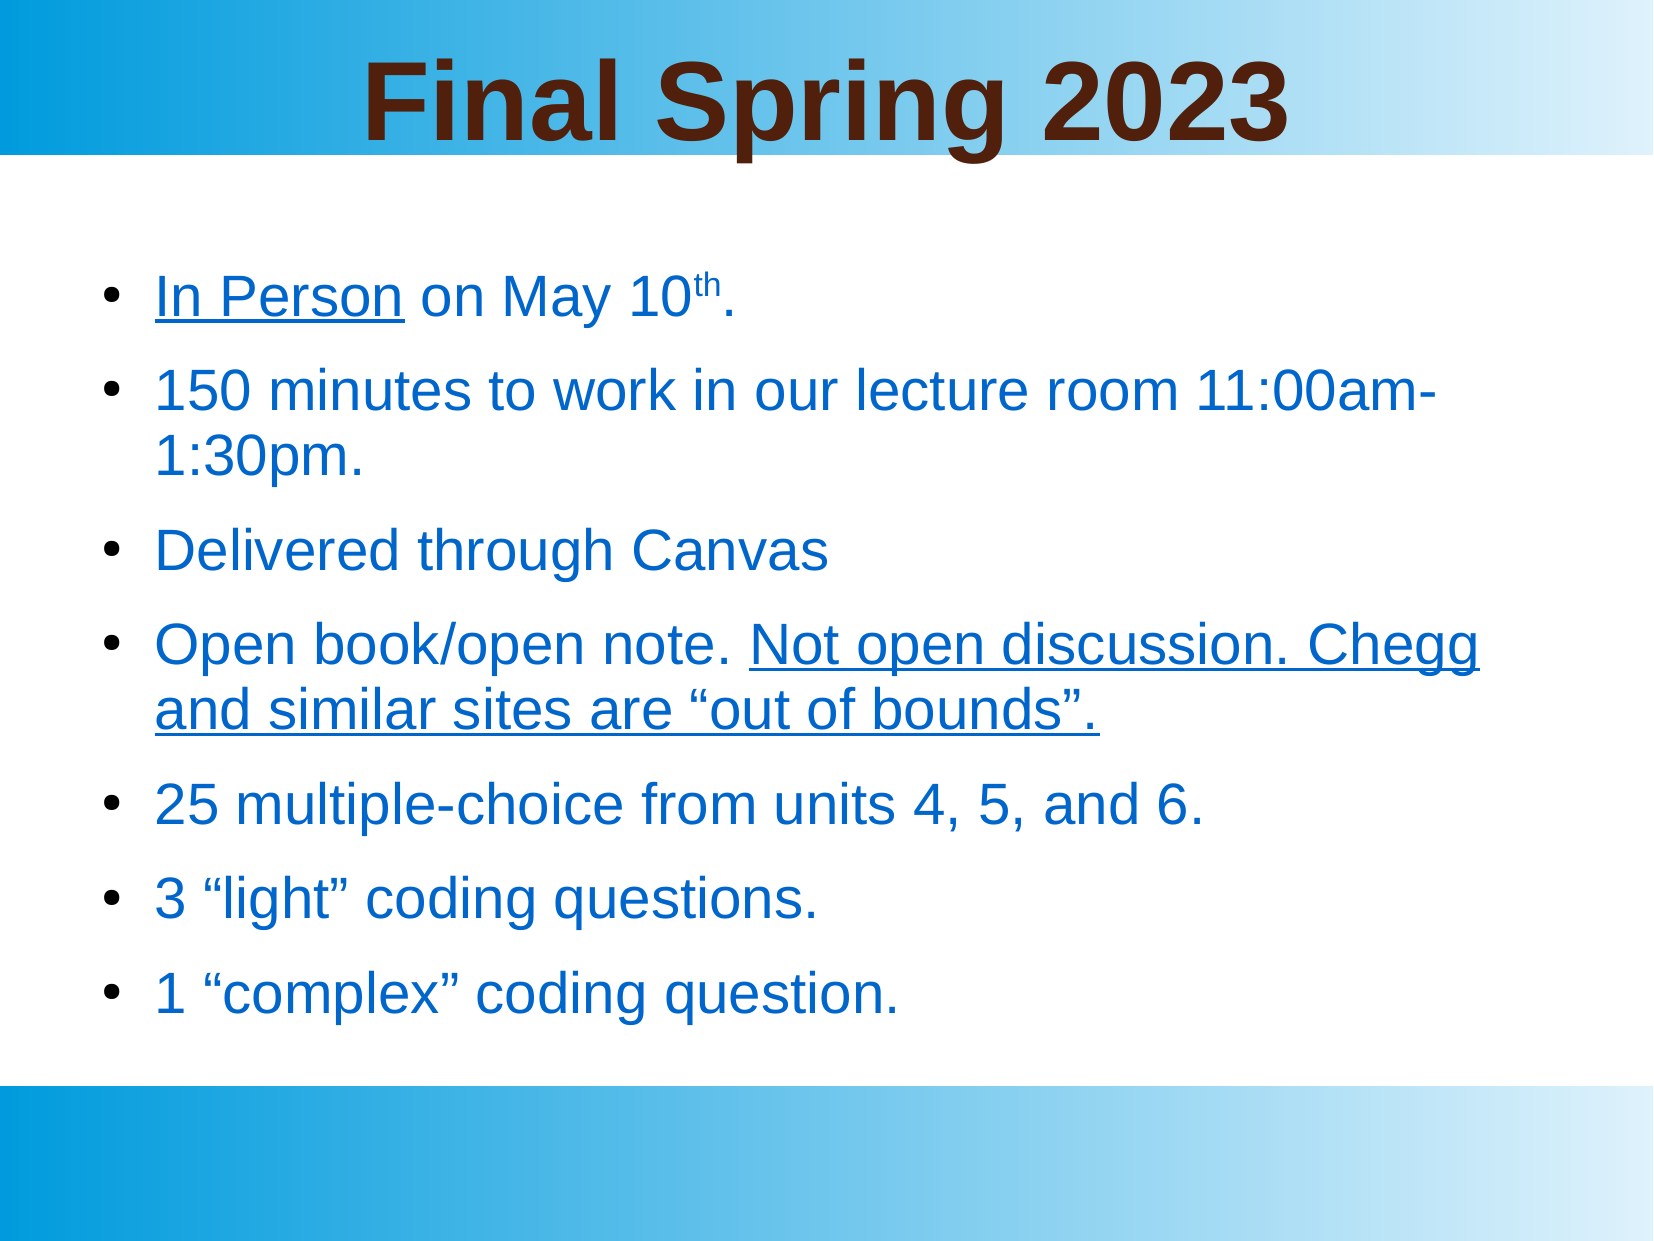

# Final Spring 2023
In Person on May 10th.
150 minutes to work in our lecture room 11:00am-1:30pm.
Delivered through Canvas
Open book/open note. Not open discussion. Chegg and similar sites are “out of bounds”.
25 multiple-choice from units 4, 5, and 6.
3 “light” coding questions.
1 “complex” coding question.